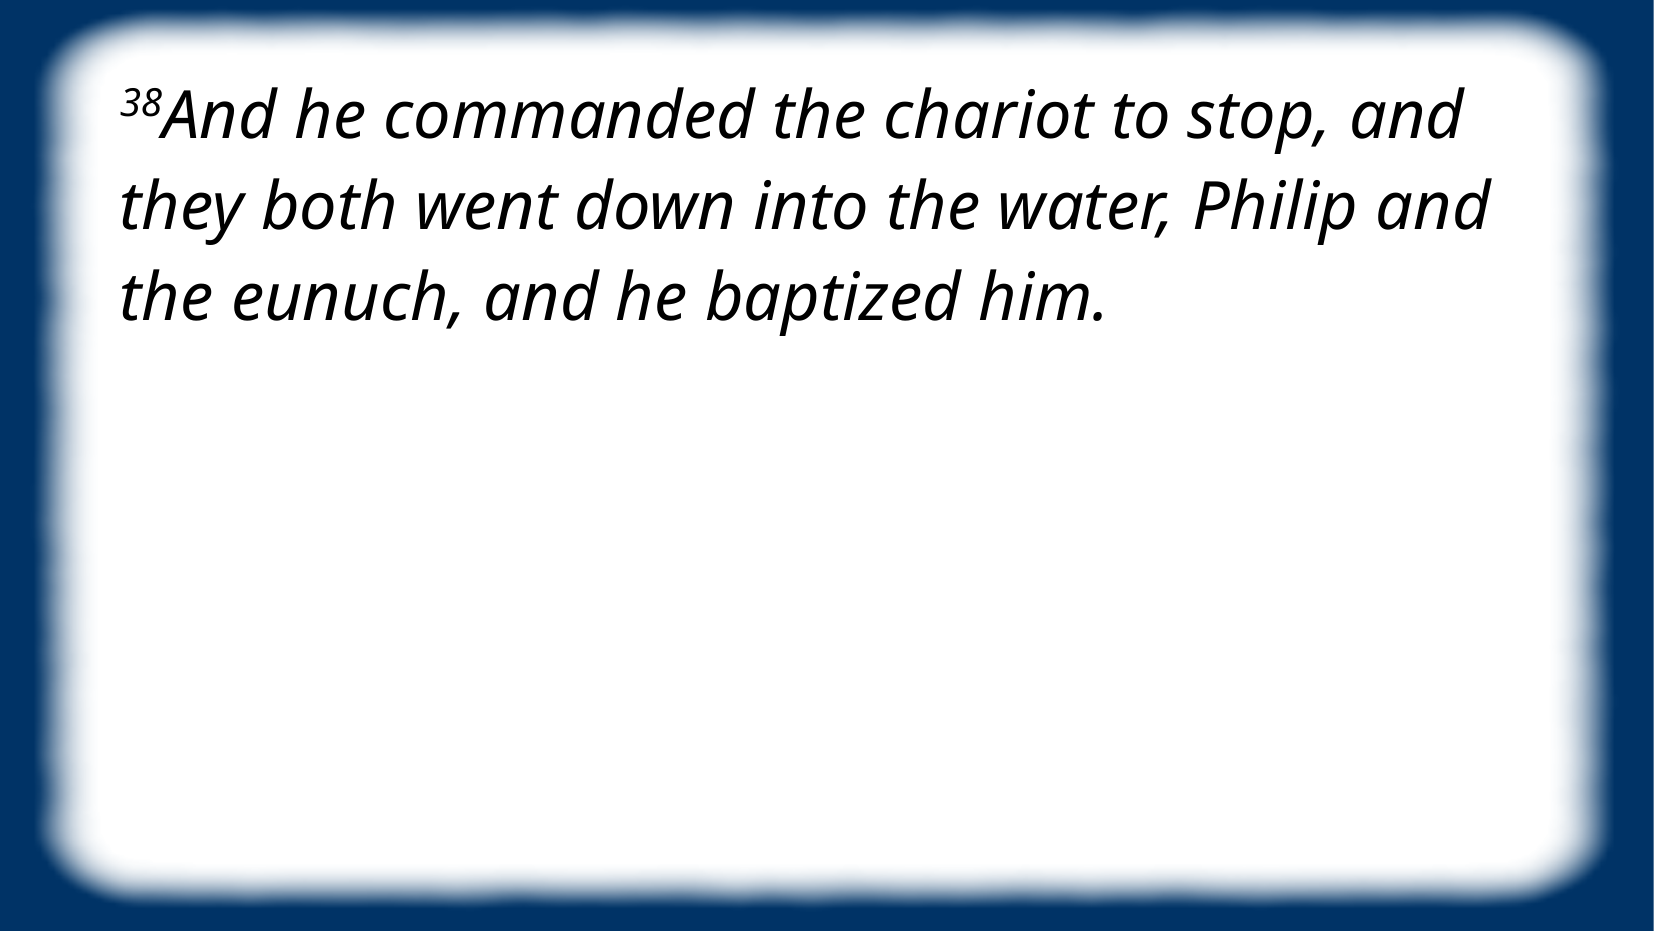

38And he commanded the chariot to stop, and they both went down into the water, Philip and the eunuch, and he baptized him.